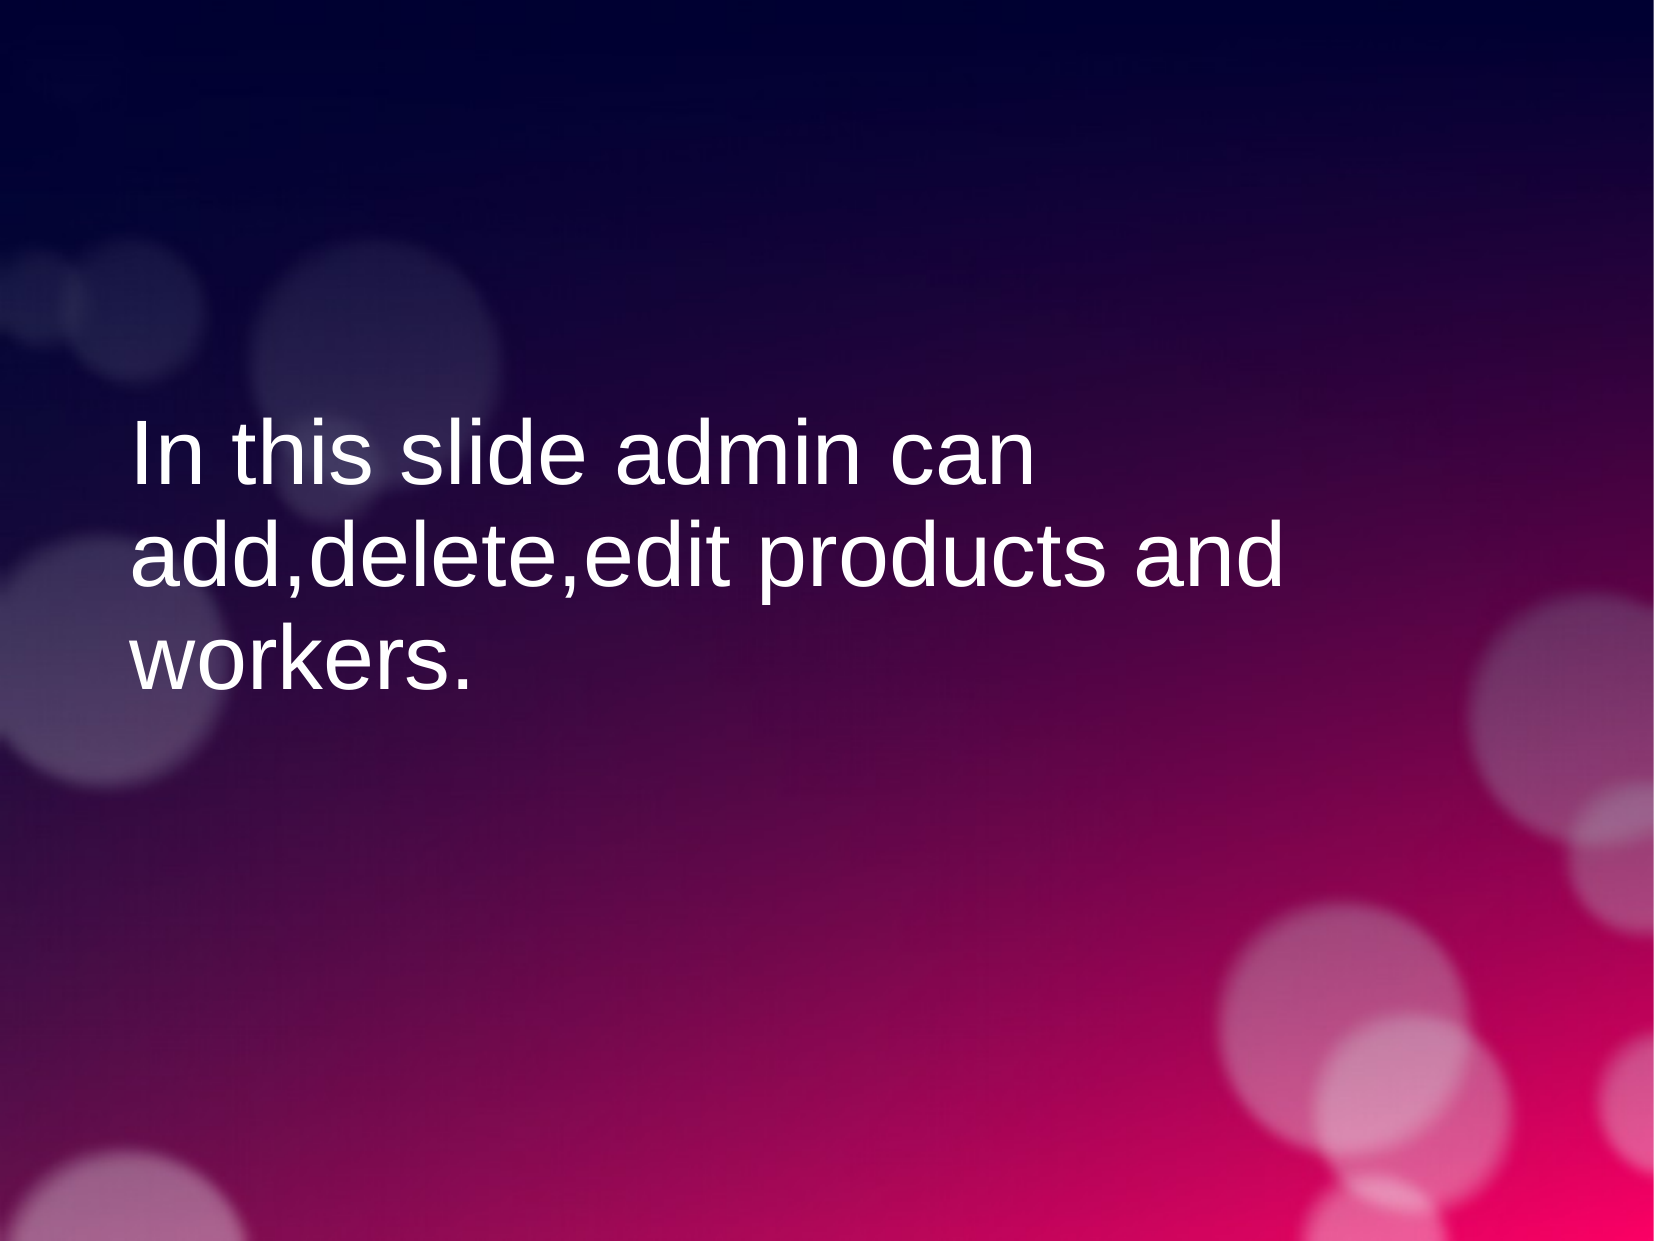

# In this slide admin can add,delete,edit products and workers.